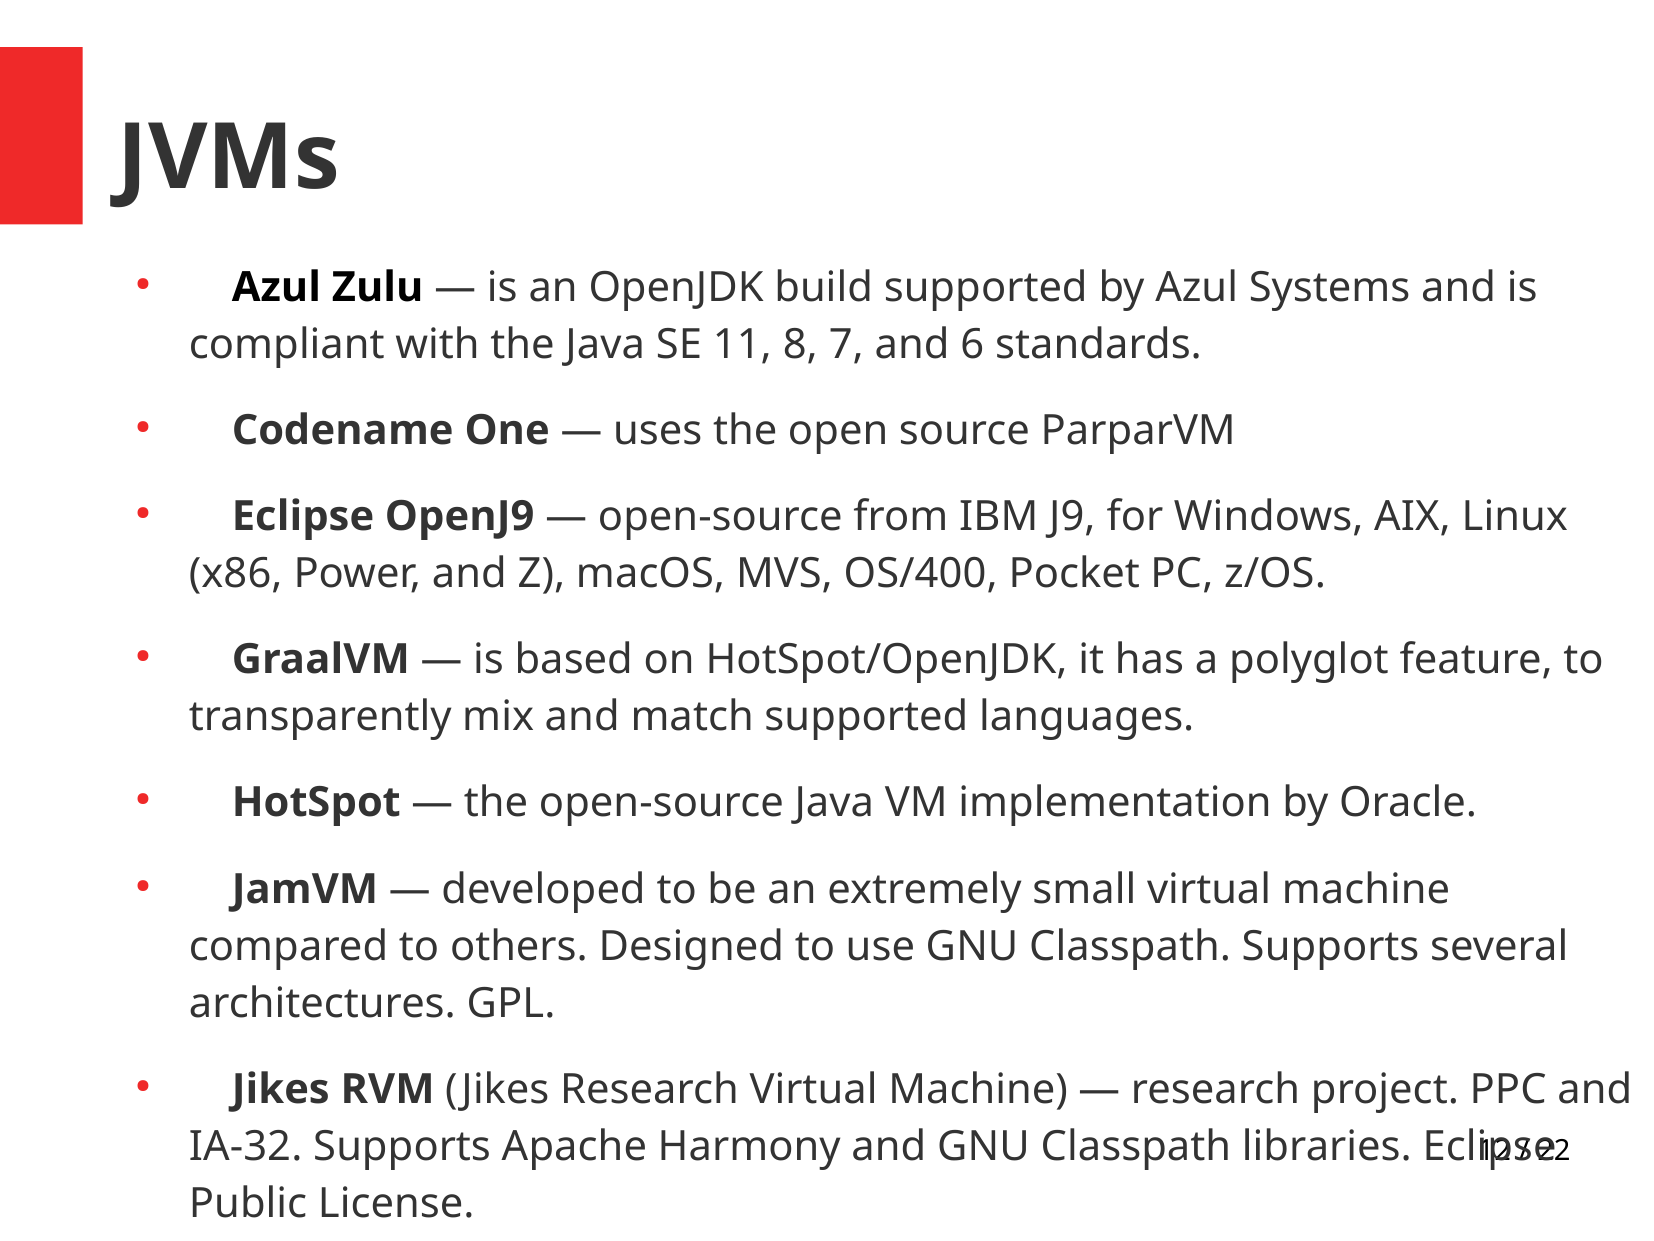

# JVMs
 Azul Zulu — is an OpenJDK build supported by Azul Systems and is compliant with the Java SE 11, 8, 7, and 6 standards.
 Codename One — uses the open source ParparVM
 Eclipse OpenJ9 — open-source from IBM J9, for Windows, AIX, Linux (x86, Power, and Z), macOS, MVS, OS/400, Pocket PC, z/OS.
 GraalVM — is based on HotSpot/OpenJDK, it has a polyglot feature, to transparently mix and match supported languages.
 HotSpot — the open-source Java VM implementation by Oracle.
 JamVM — developed to be an extremely small virtual machine compared to others. Designed to use GNU Classpath. Supports several architectures. GPL.
 Jikes RVM (Jikes Research Virtual Machine) — research project. PPC and IA-32. Supports Apache Harmony and GNU Classpath libraries. Eclipse Public License.
12